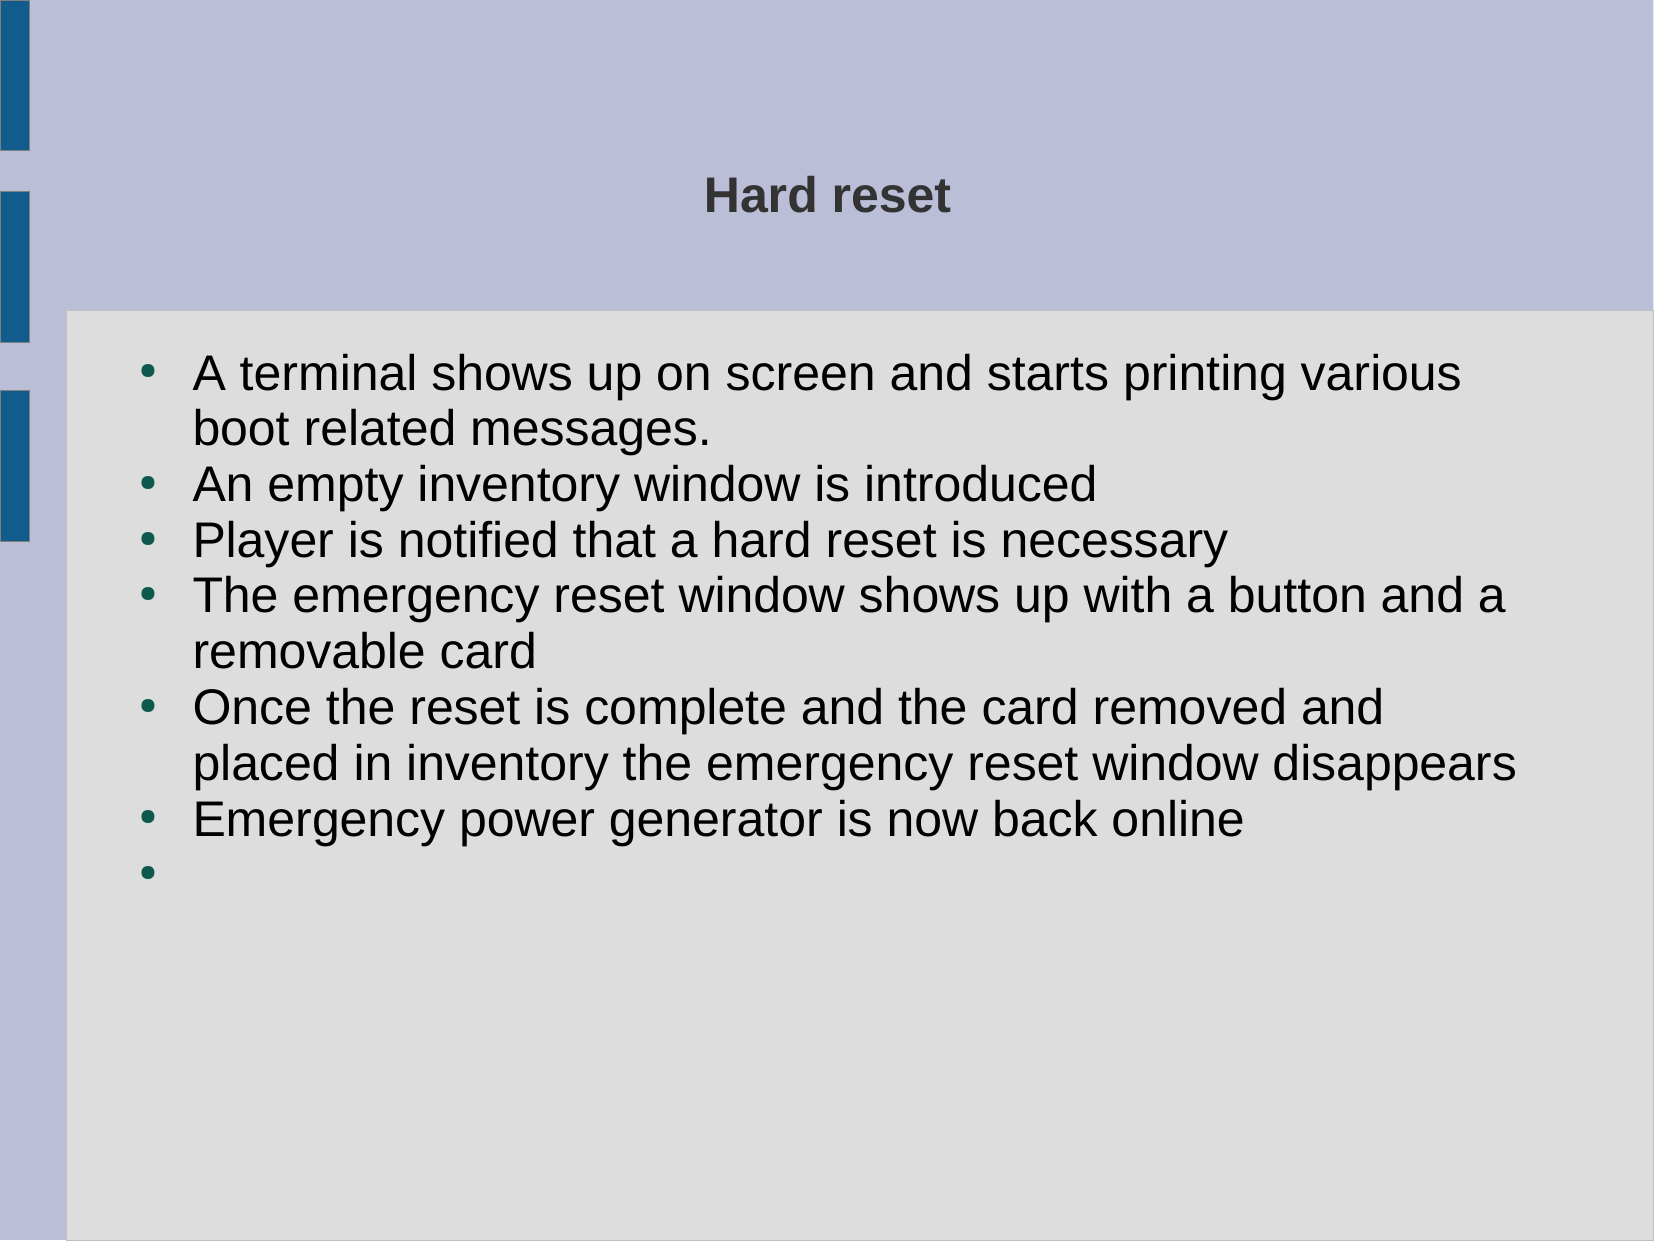

# Hard reset
A terminal shows up on screen and starts printing various boot related messages.
An empty inventory window is introduced
Player is notified that a hard reset is necessary
The emergency reset window shows up with a button and a removable card
Once the reset is complete and the card removed and placed in inventory the emergency reset window disappears
Emergency power generator is now back online